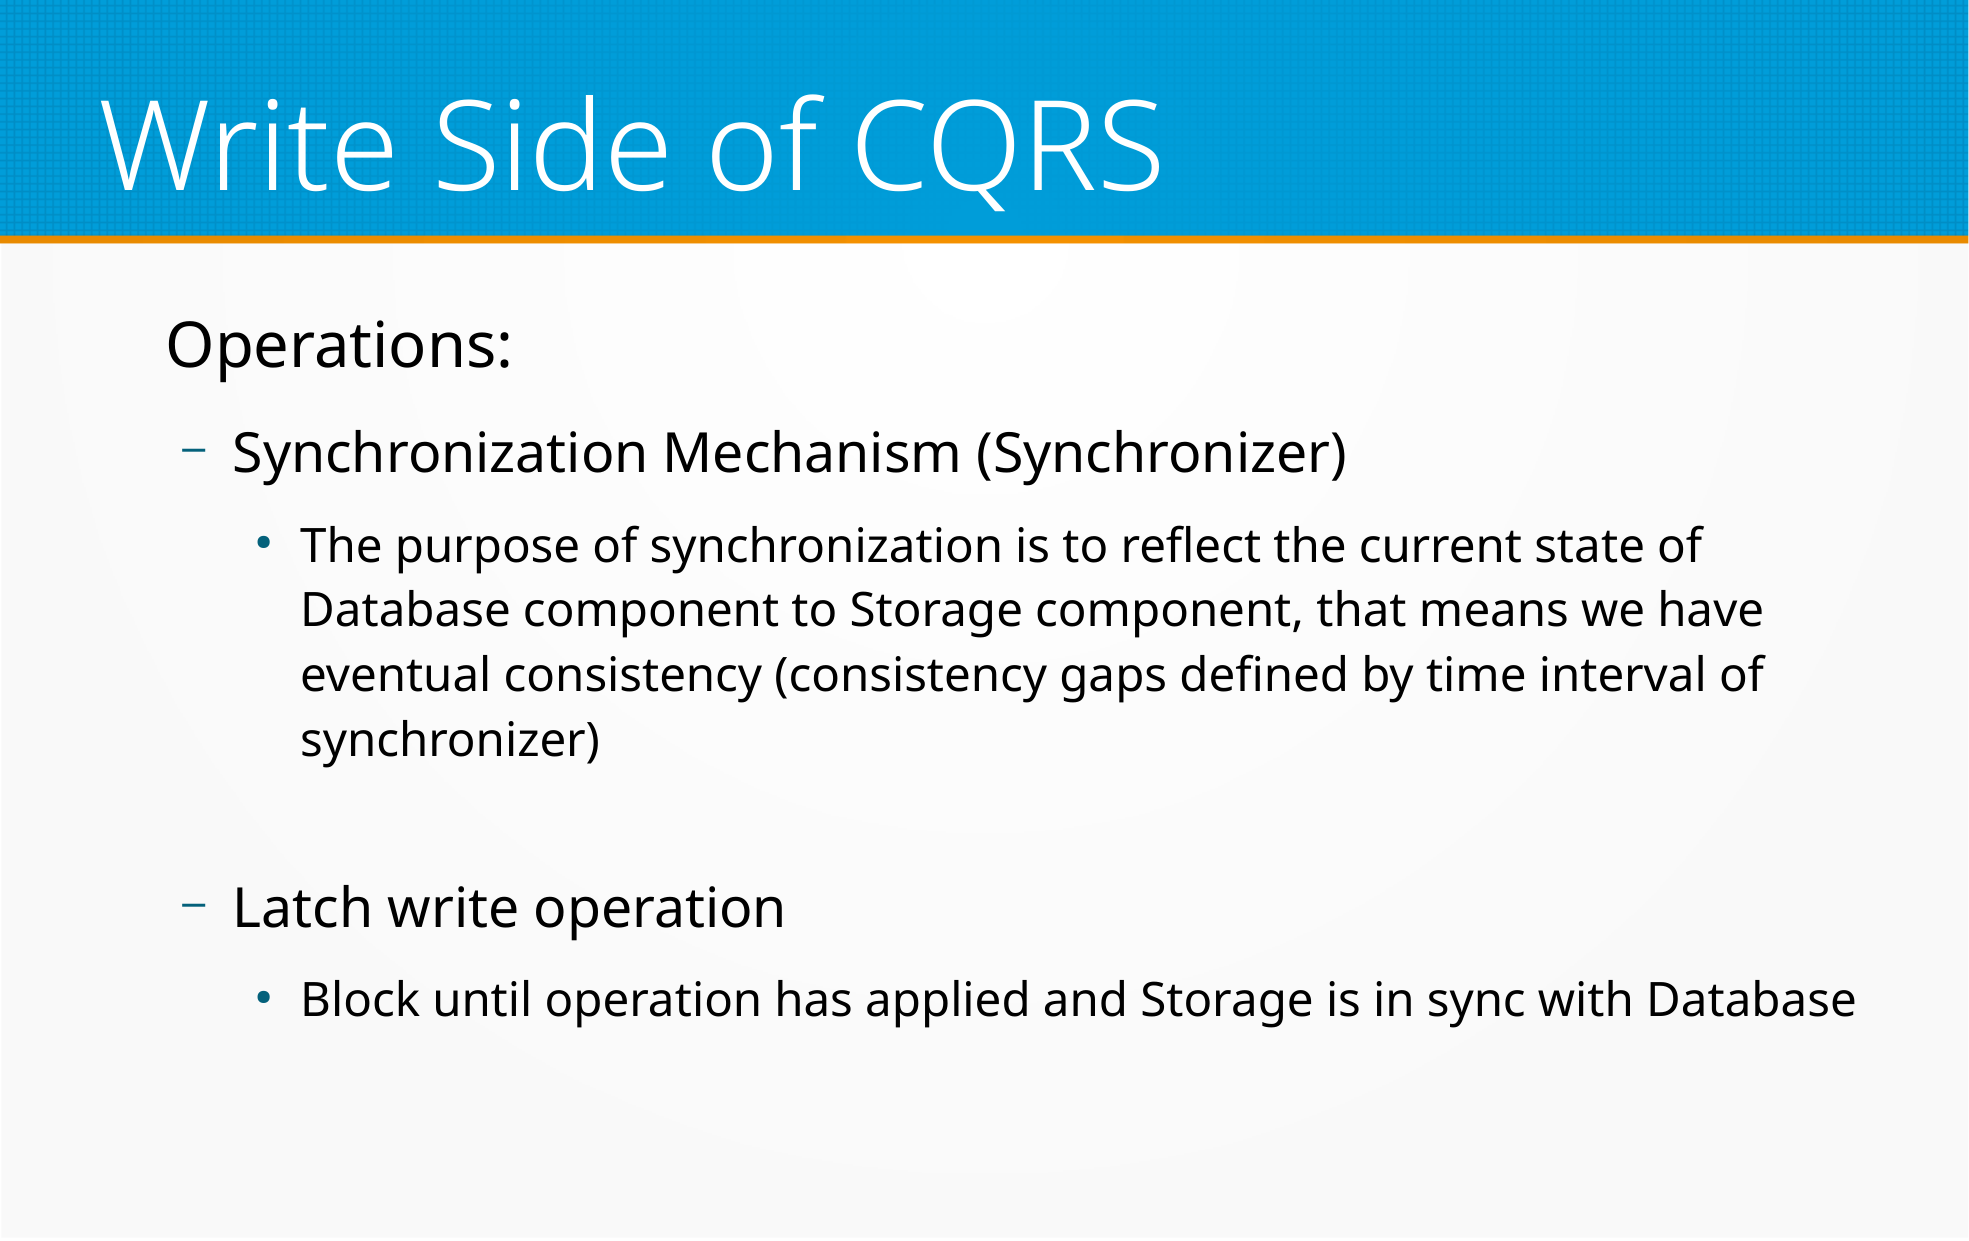

# Write Side of CQRS
Operations:
Synchronization Mechanism (Synchronizer)
The purpose of synchronization is to reflect the current state of Database component to Storage component, that means we have eventual consistency (consistency gaps defined by time interval of synchronizer)
Latch write operation
Block until operation has applied and Storage is in sync with Database